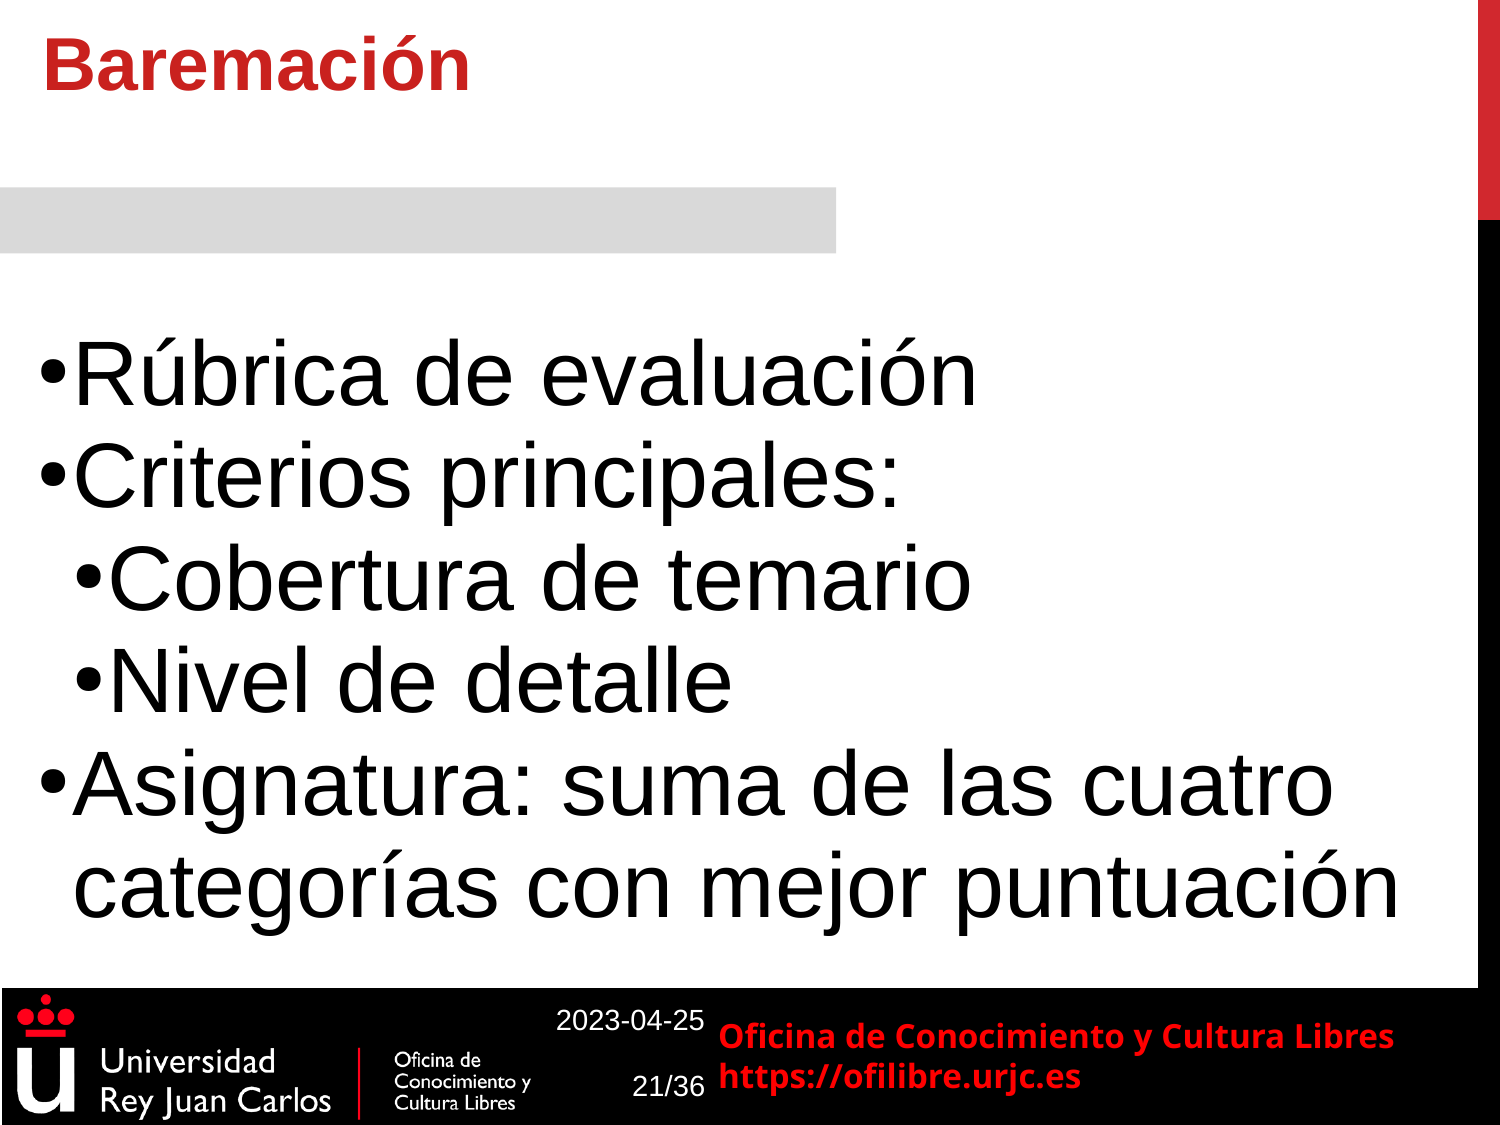

#
Baremación
Rúbrica de evaluación
Criterios principales:
Cobertura de temario
Nivel de detalle
Asignatura: suma de las cuatro categorías con mejor puntuación